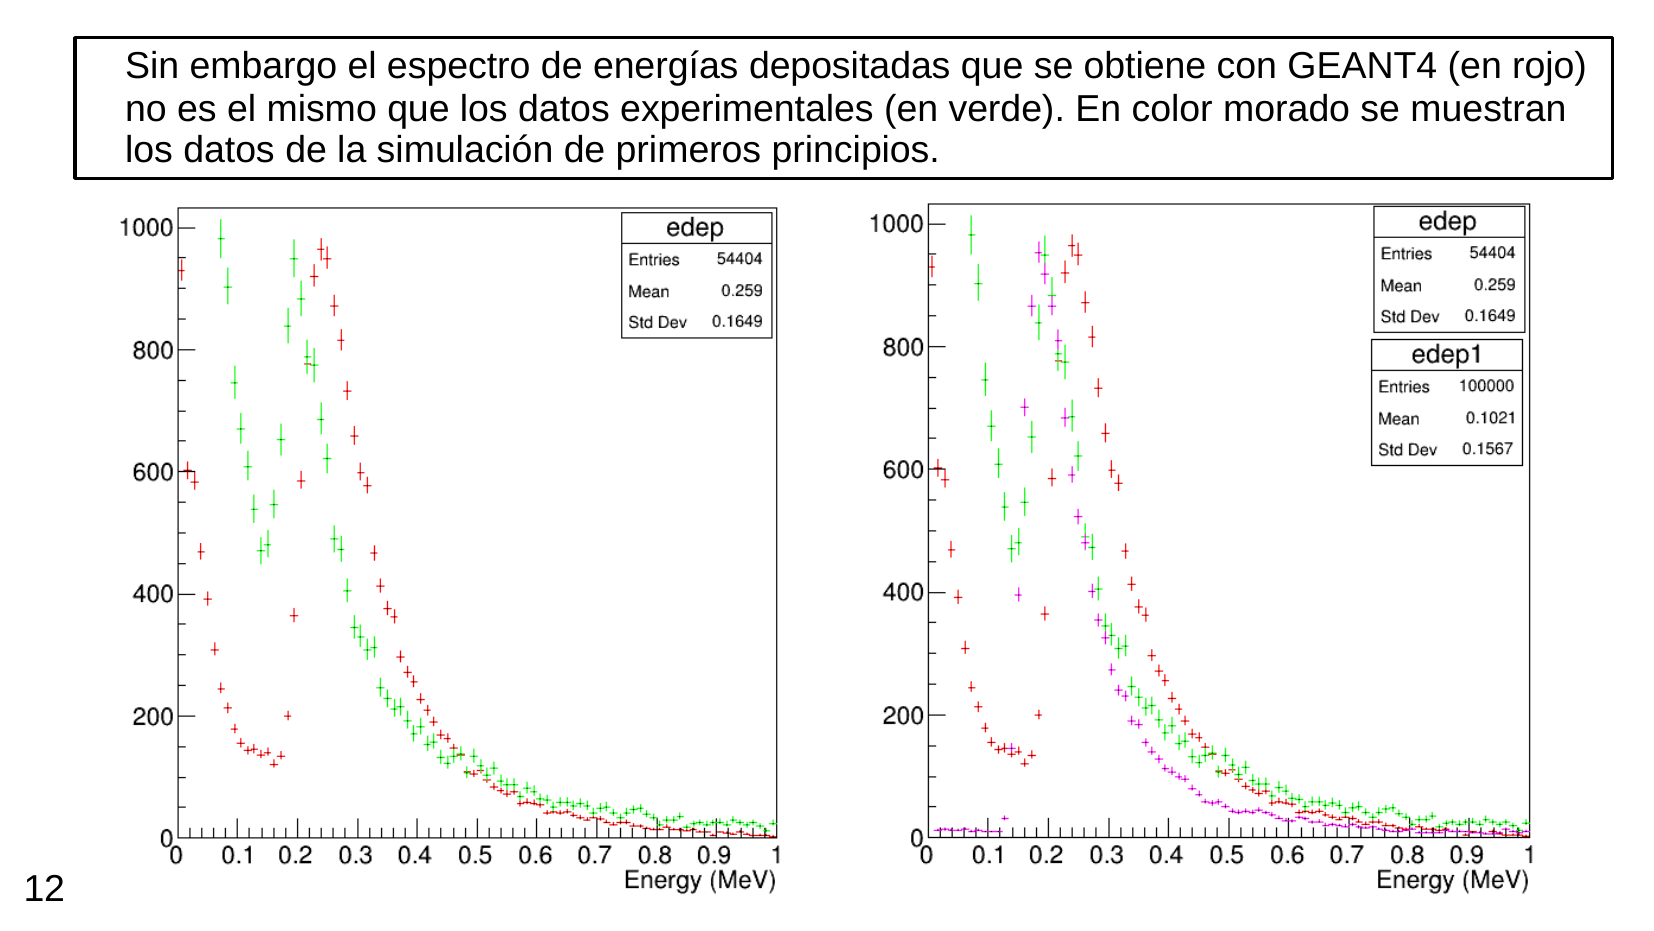

Sin embargo el espectro de energías depositadas que se obtiene con GEANT4 (en rojo) no es el mismo que los datos experimentales (en verde). En color morado se muestran los datos de la simulación de primeros principios.